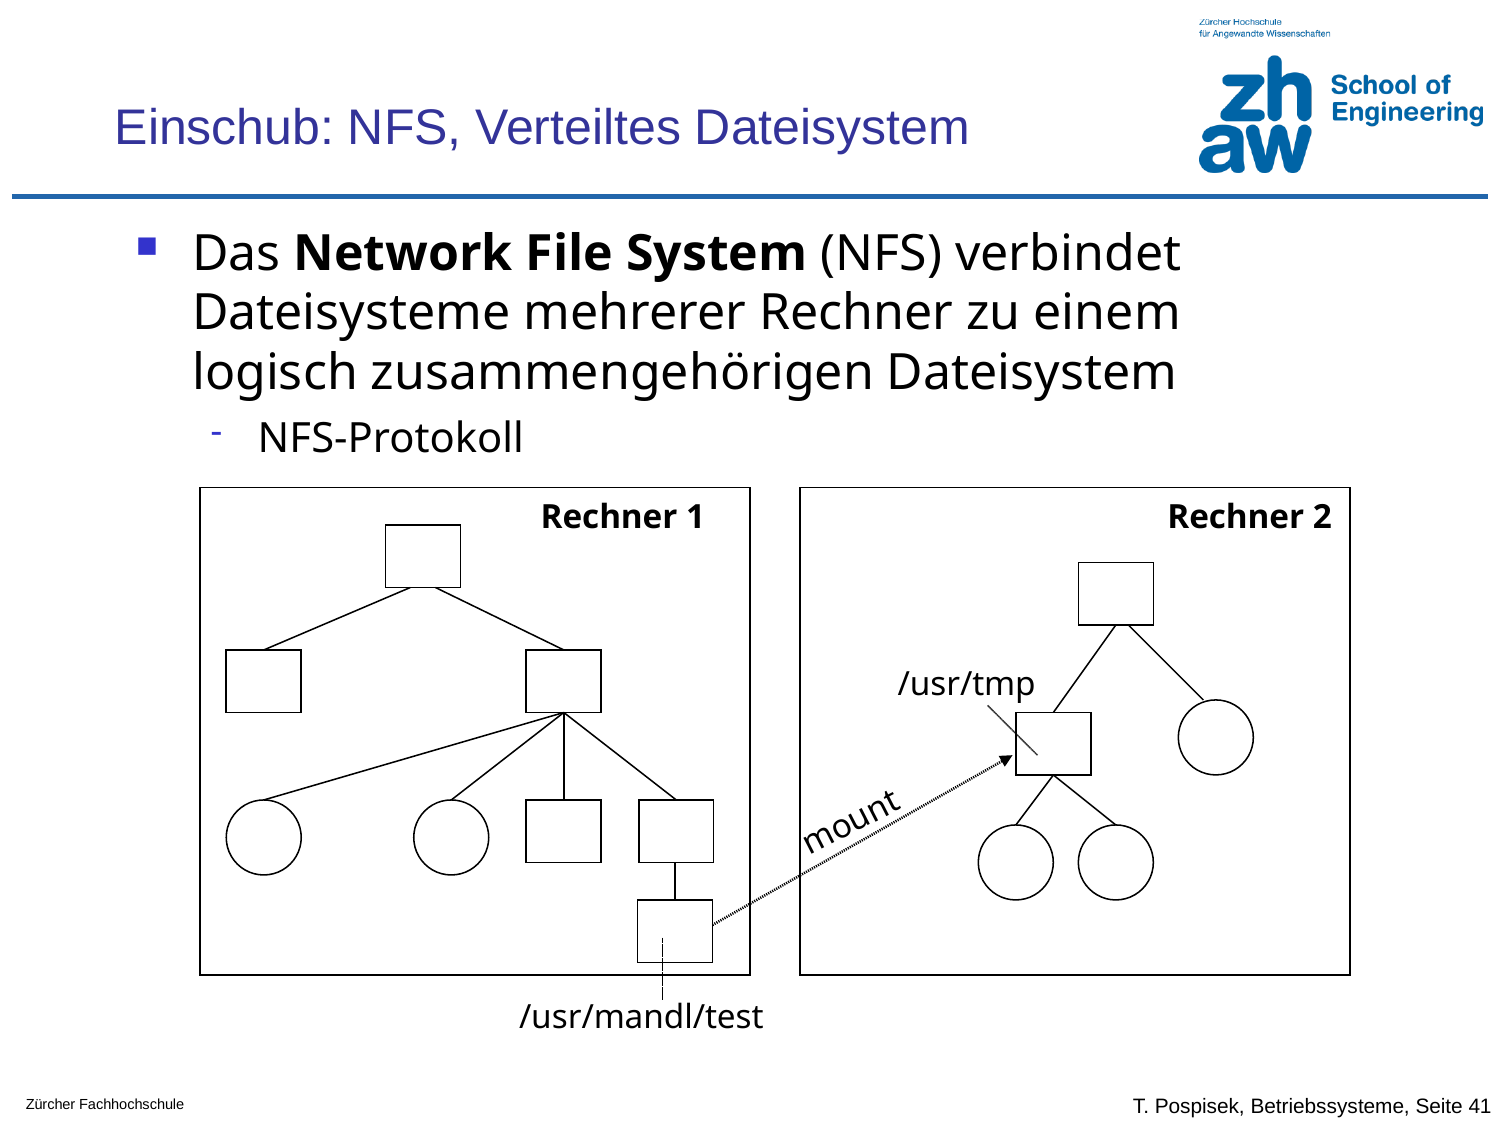

# Einschub: NFS, Verteiltes Dateisystem
Das Network File System (NFS) verbindet Dateisysteme mehrerer Rechner zu einem logisch zusammengehörigen Dateisystem
NFS-Protokoll
Rechner 1
Rechner 2
/usr/tmp
mount
/usr/mandl/test